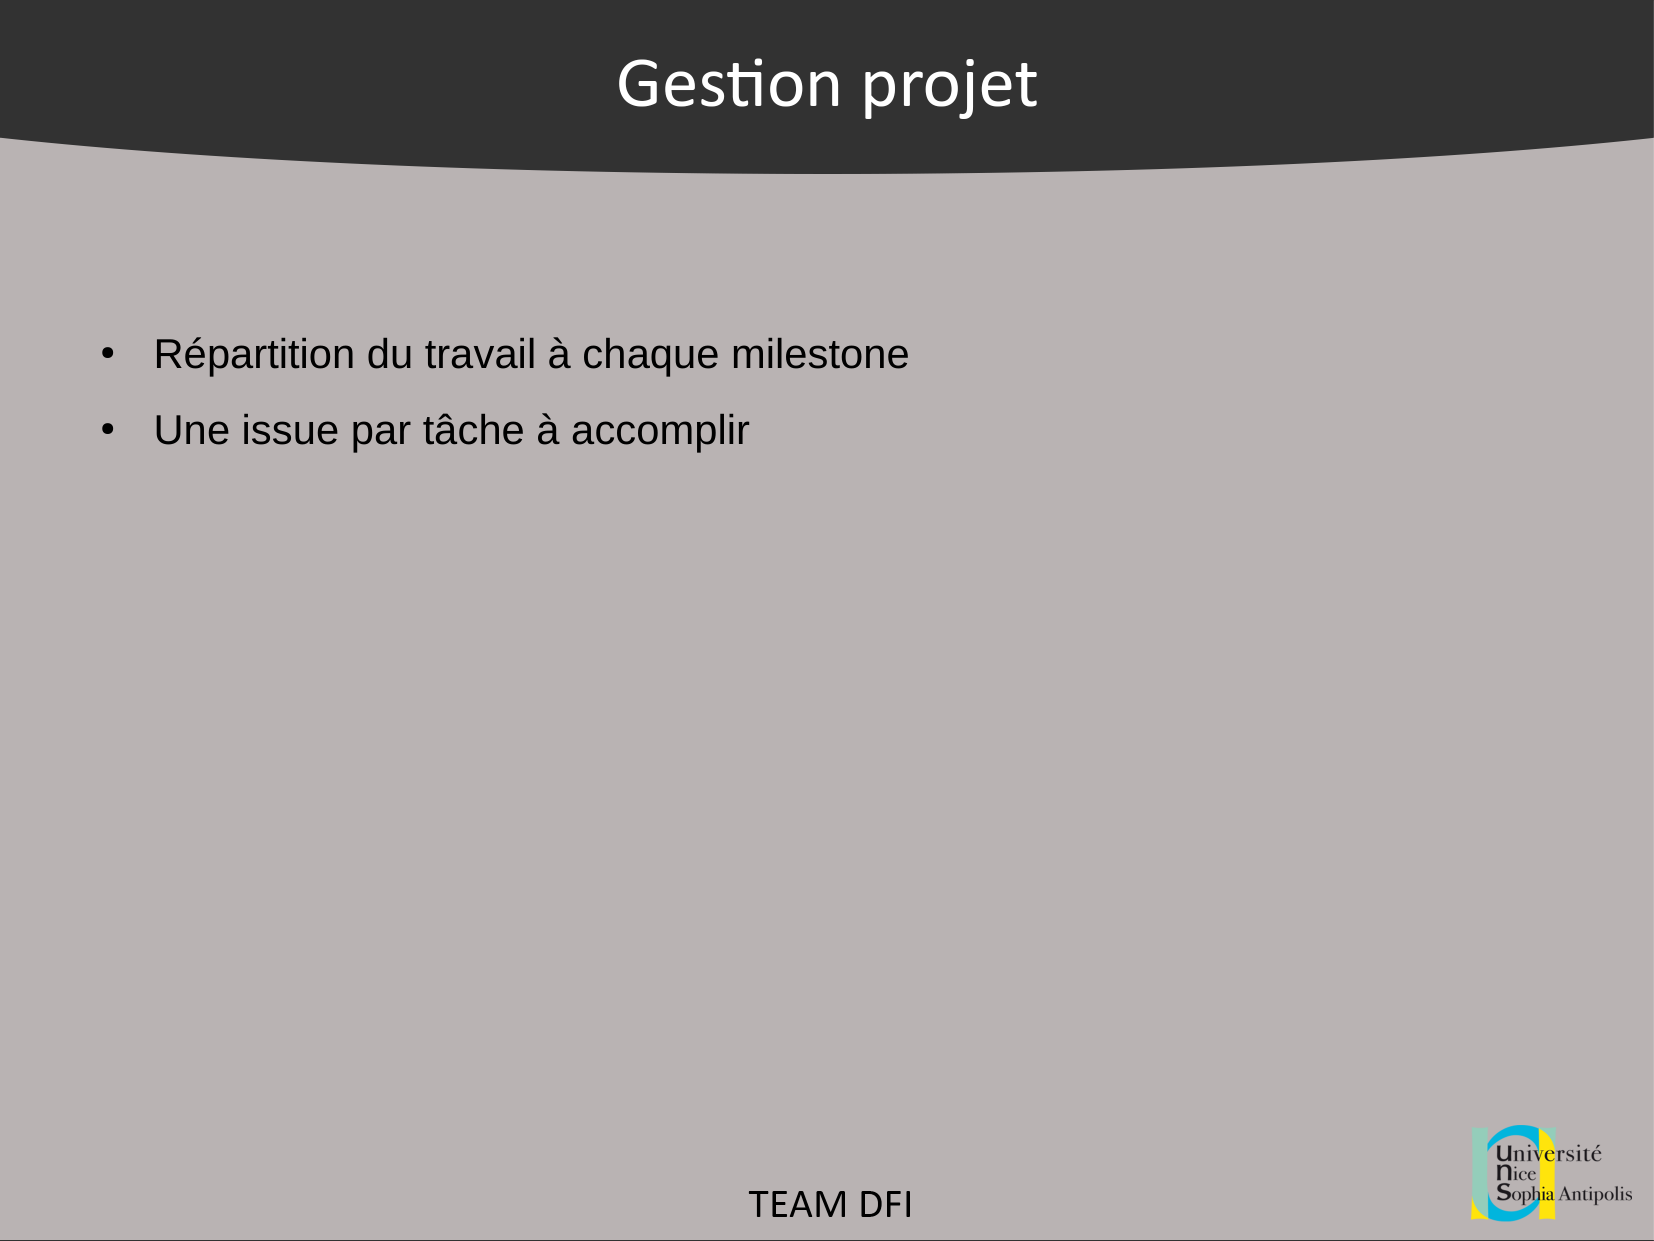

# Répartition du travail à chaque milestone
Une issue par tâche à accomplir